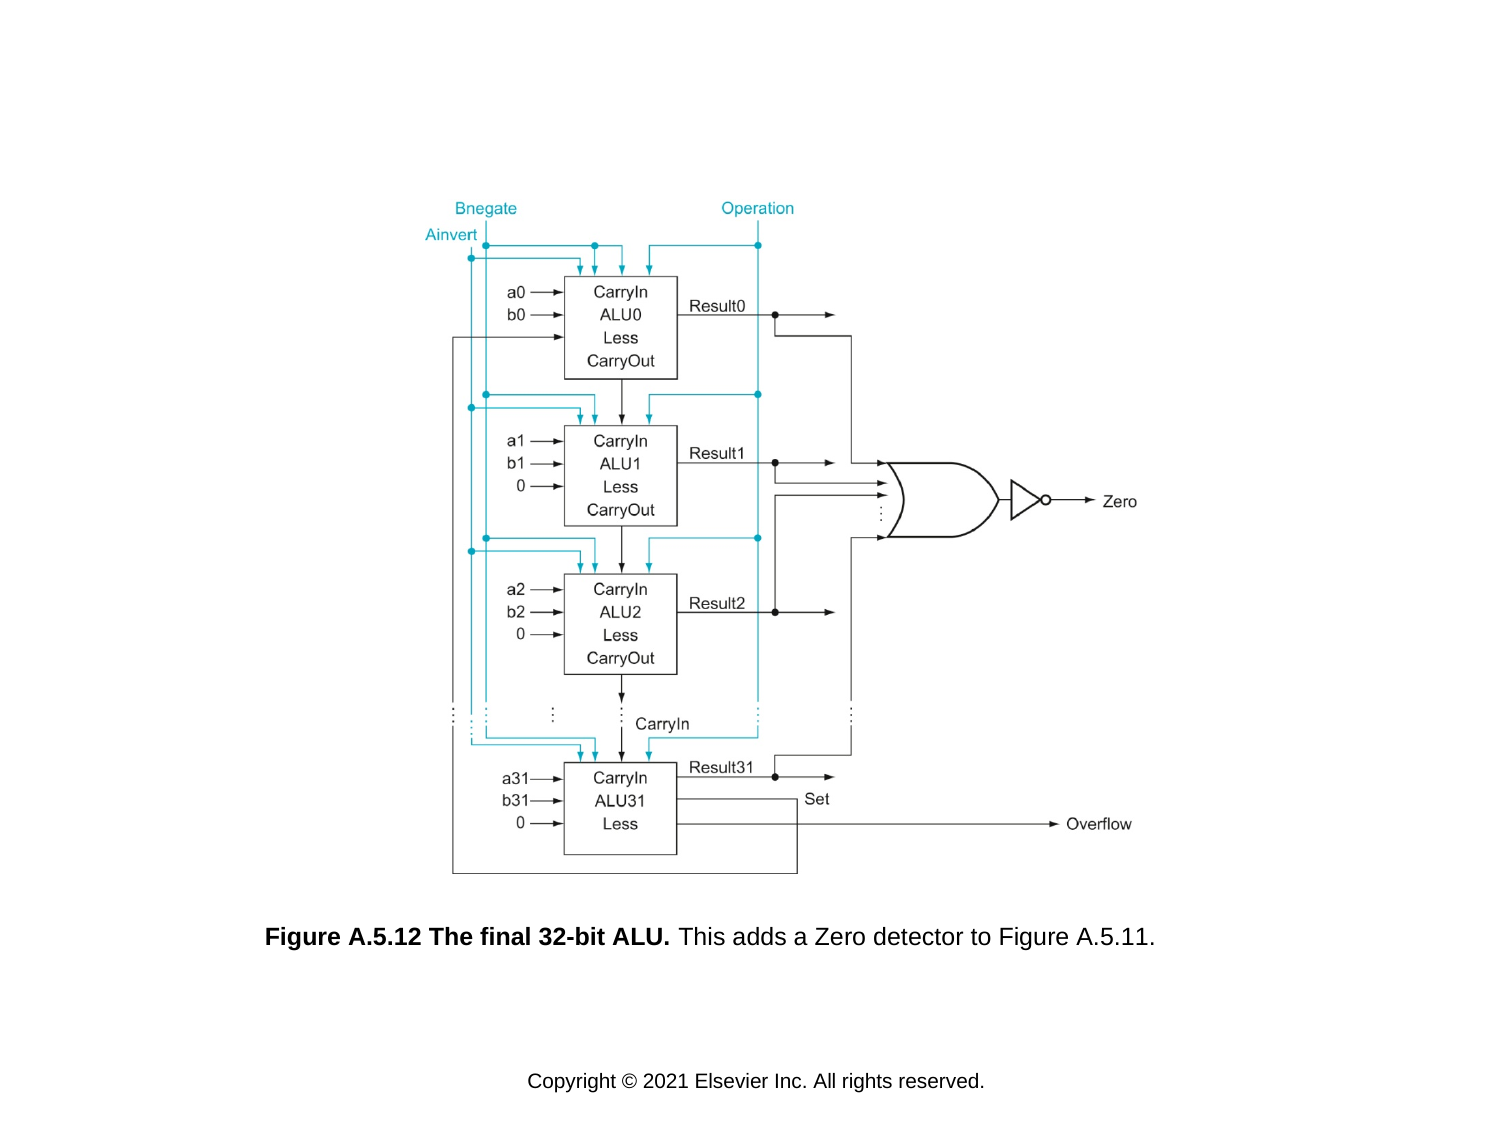

Figure A.5.12 The final 32-bit ALU. This adds a Zero detector to Figure A.5.11.
Copyright © 2021 Elsevier Inc. All rights reserved.